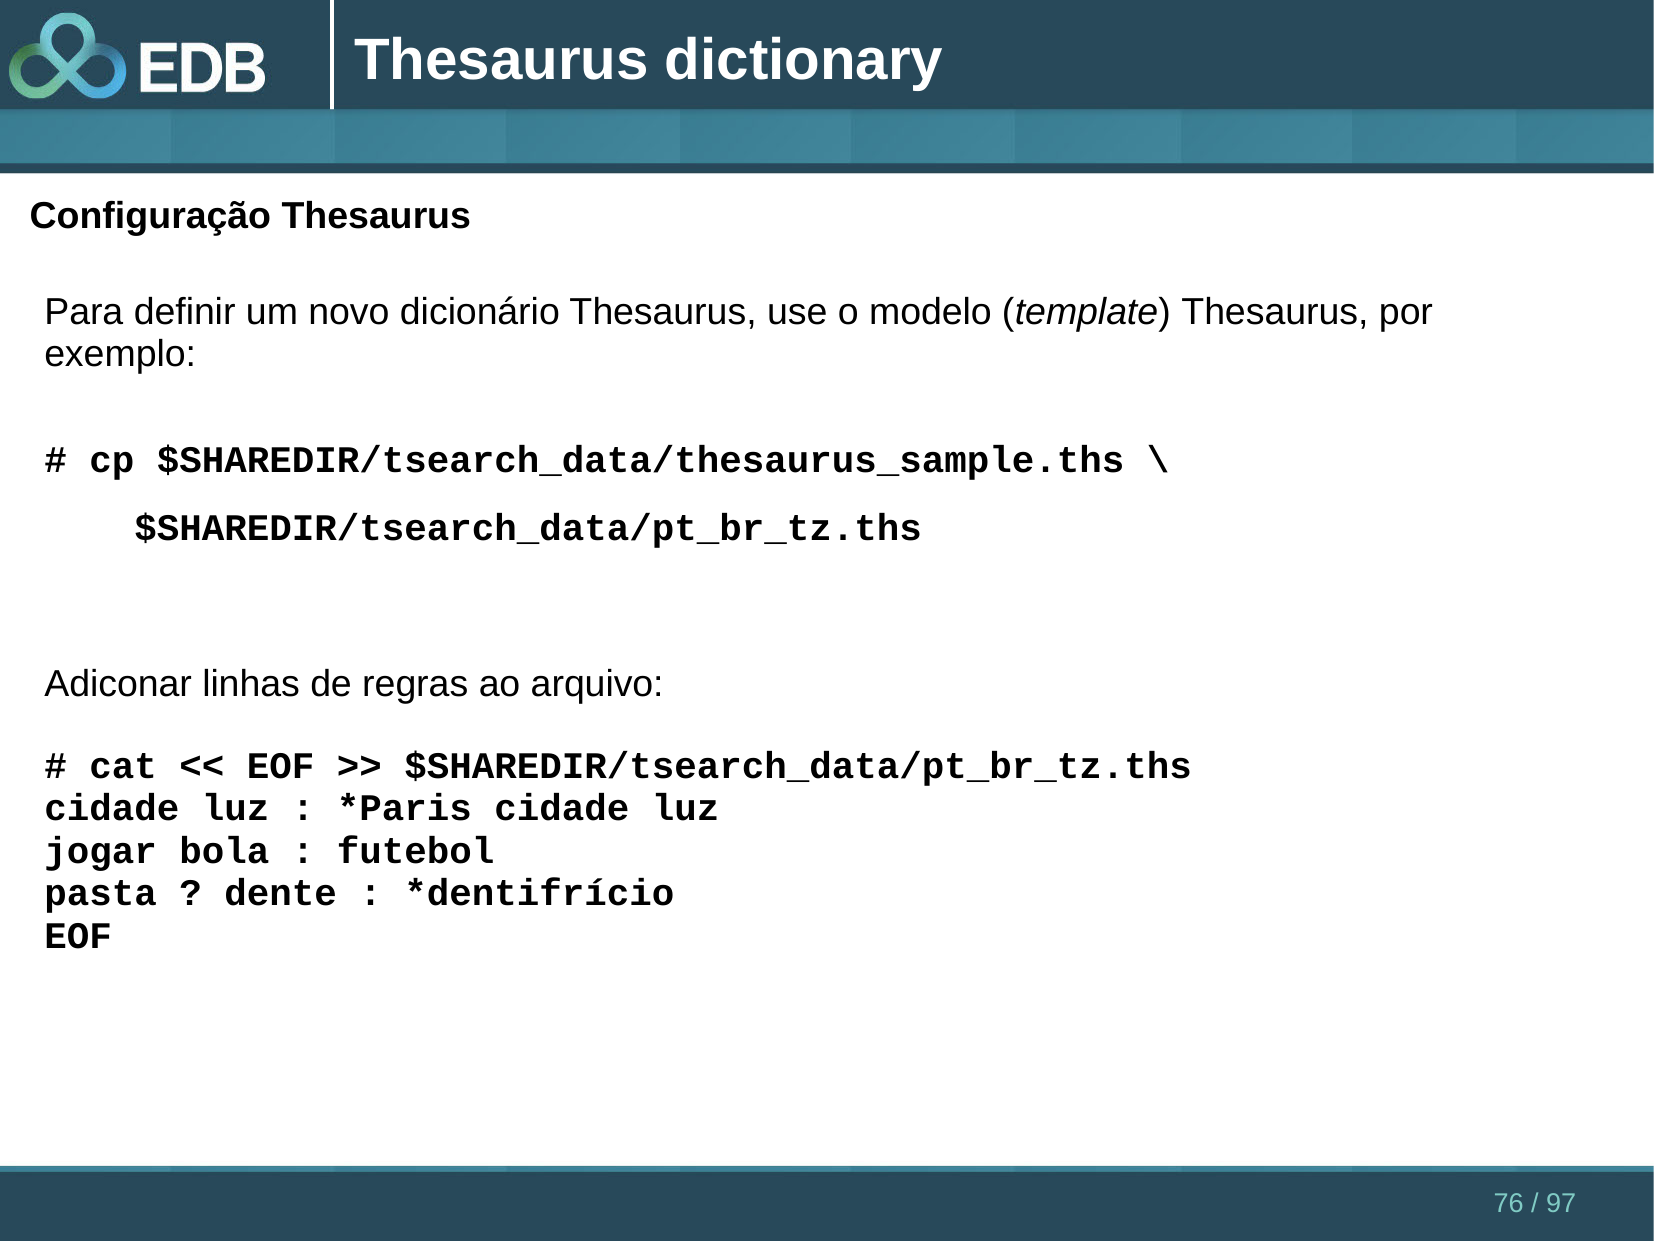

# Thesaurus dictionary
Configuração Thesaurus
Para definir um novo dicionário Thesaurus, use o modelo (template) Thesaurus, por exemplo:
# cp $SHAREDIR/tsearch_data/thesaurus_sample.ths \
 $SHAREDIR/tsearch_data/pt_br_tz.ths
Adiconar linhas de regras ao arquivo:
# cat << EOF >> $SHAREDIR/tsearch_data/pt_br_tz.ths
cidade luz : *Paris cidade luz
jogar bola : futebol
pasta ? dente : *dentifrício
EOF